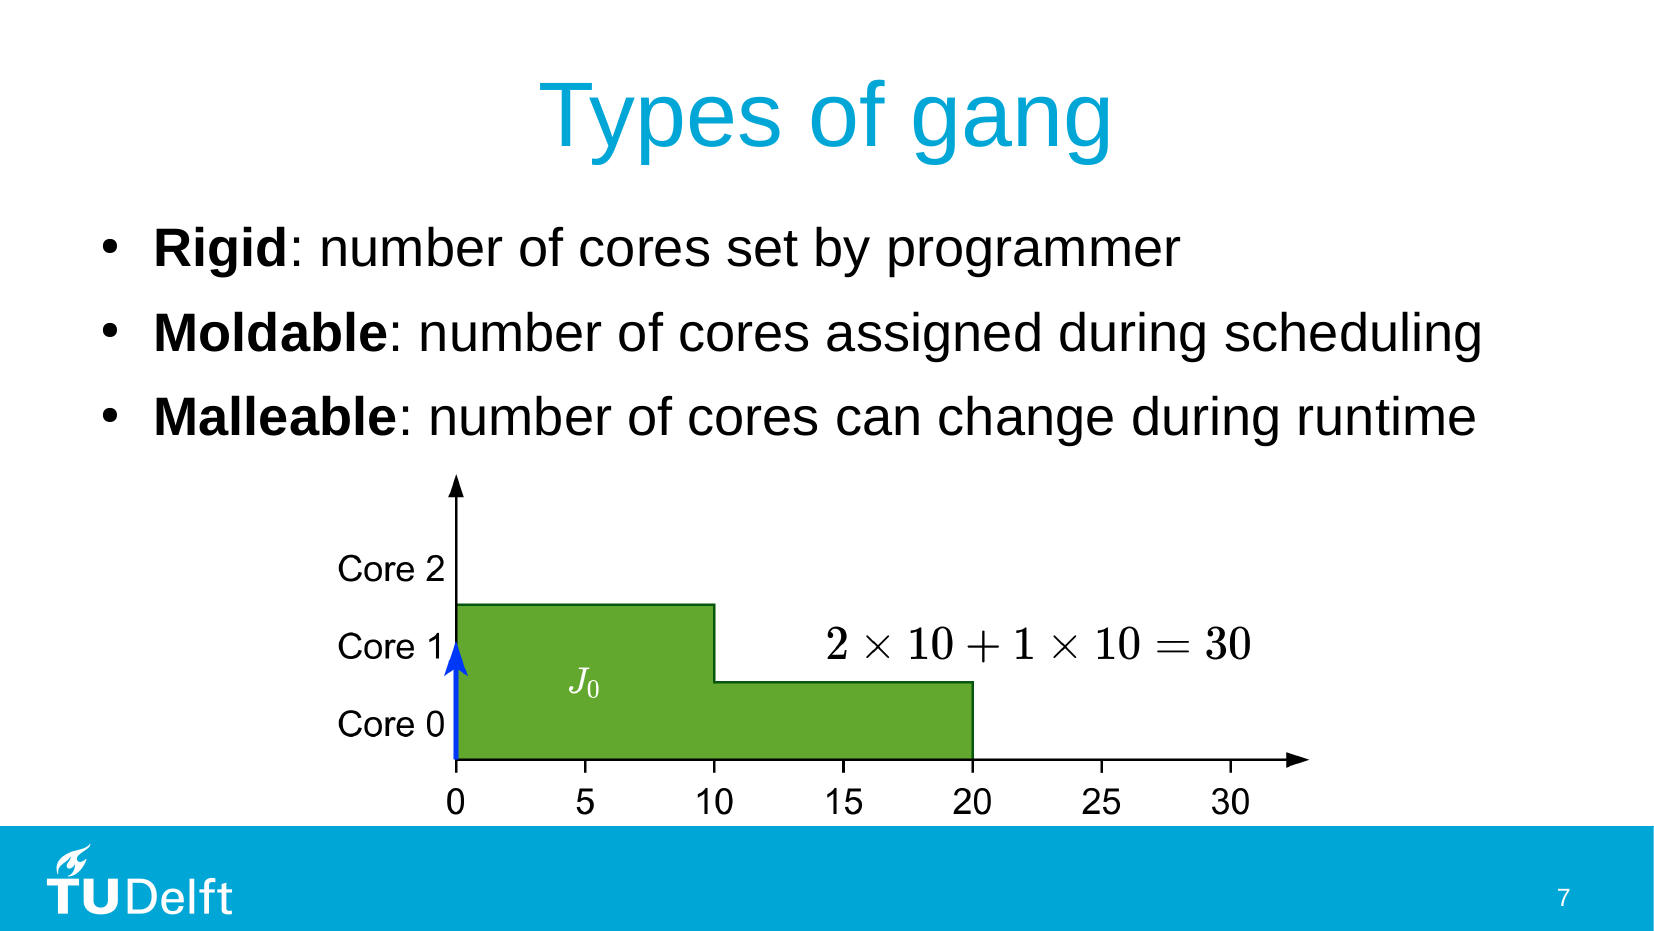

# Types of gang
Rigid: number of cores set by programmer
Moldable: number of cores assigned during scheduling
Malleable: number of cores can change during runtime
7